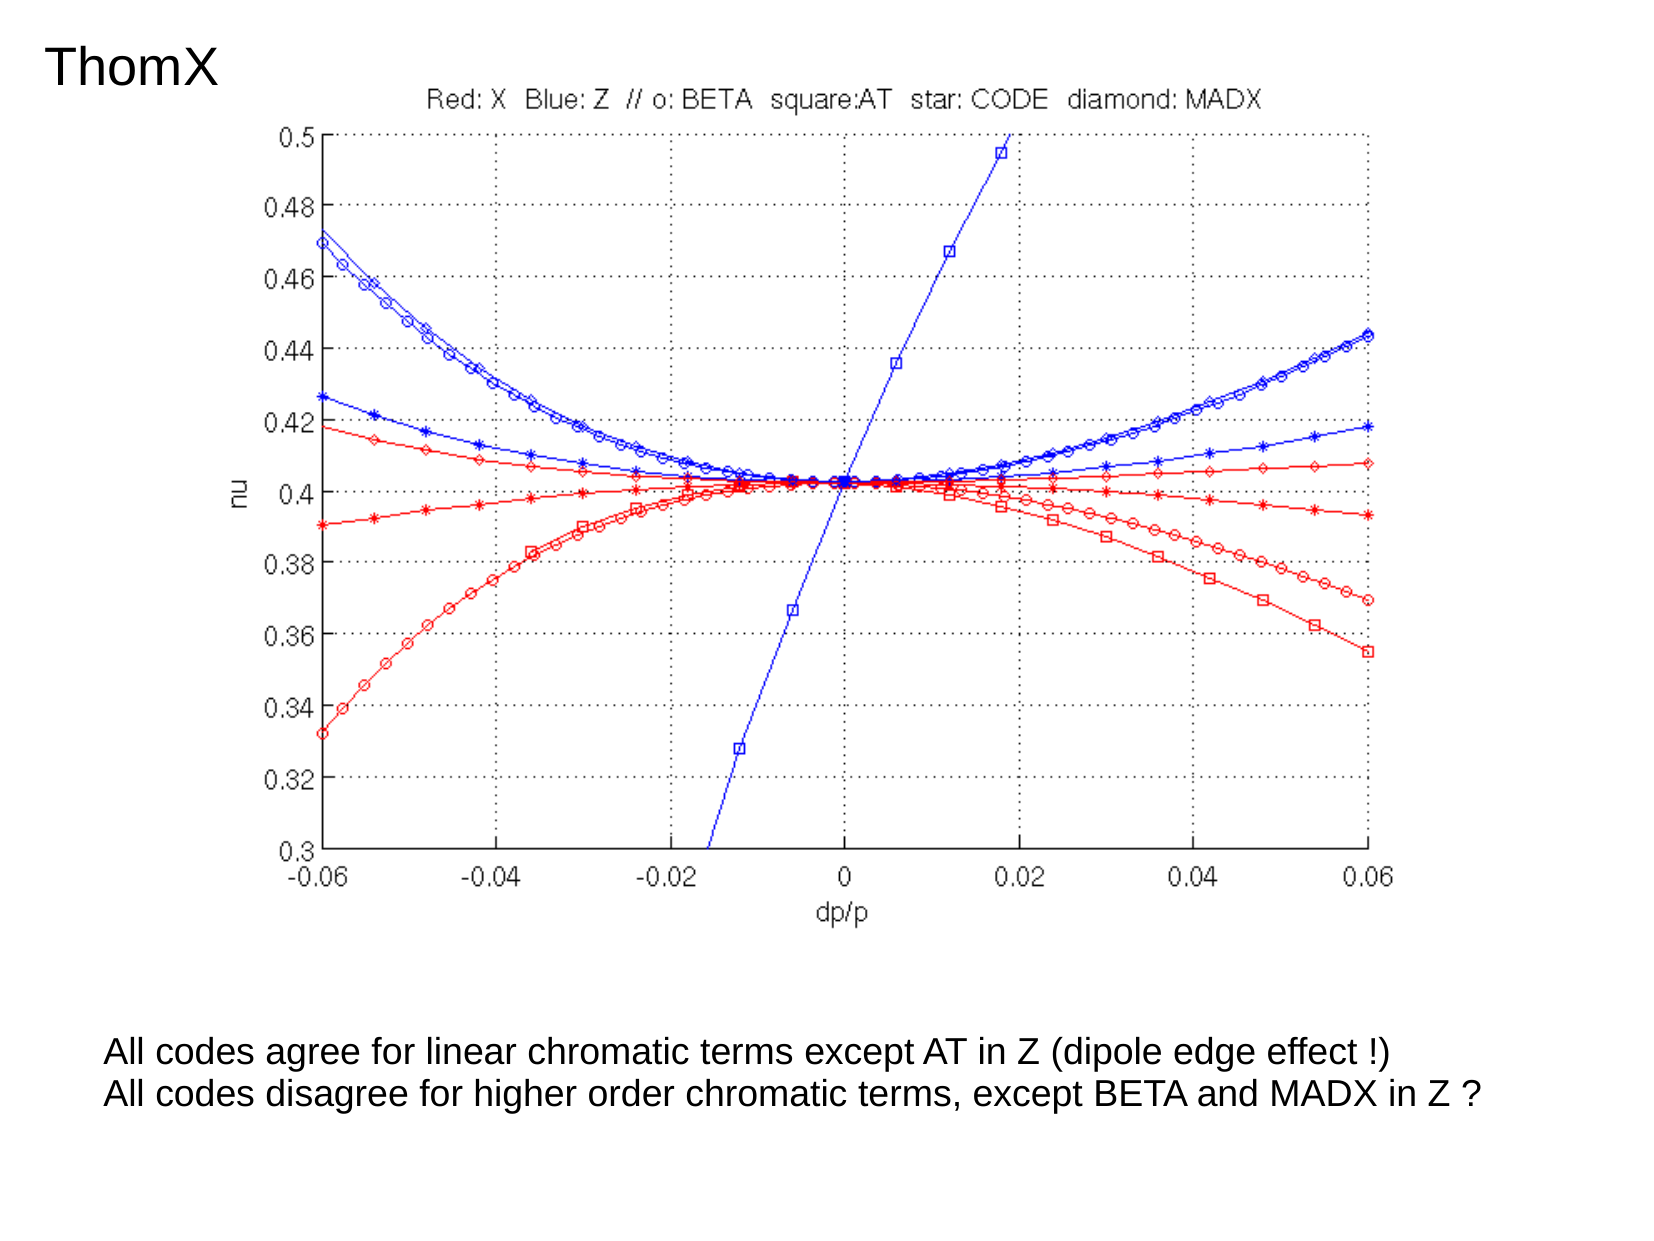

ThomX
All codes agree for linear chromatic terms except AT in Z (dipole edge effect !)
All codes disagree for higher order chromatic terms, except BETA and MADX in Z ?